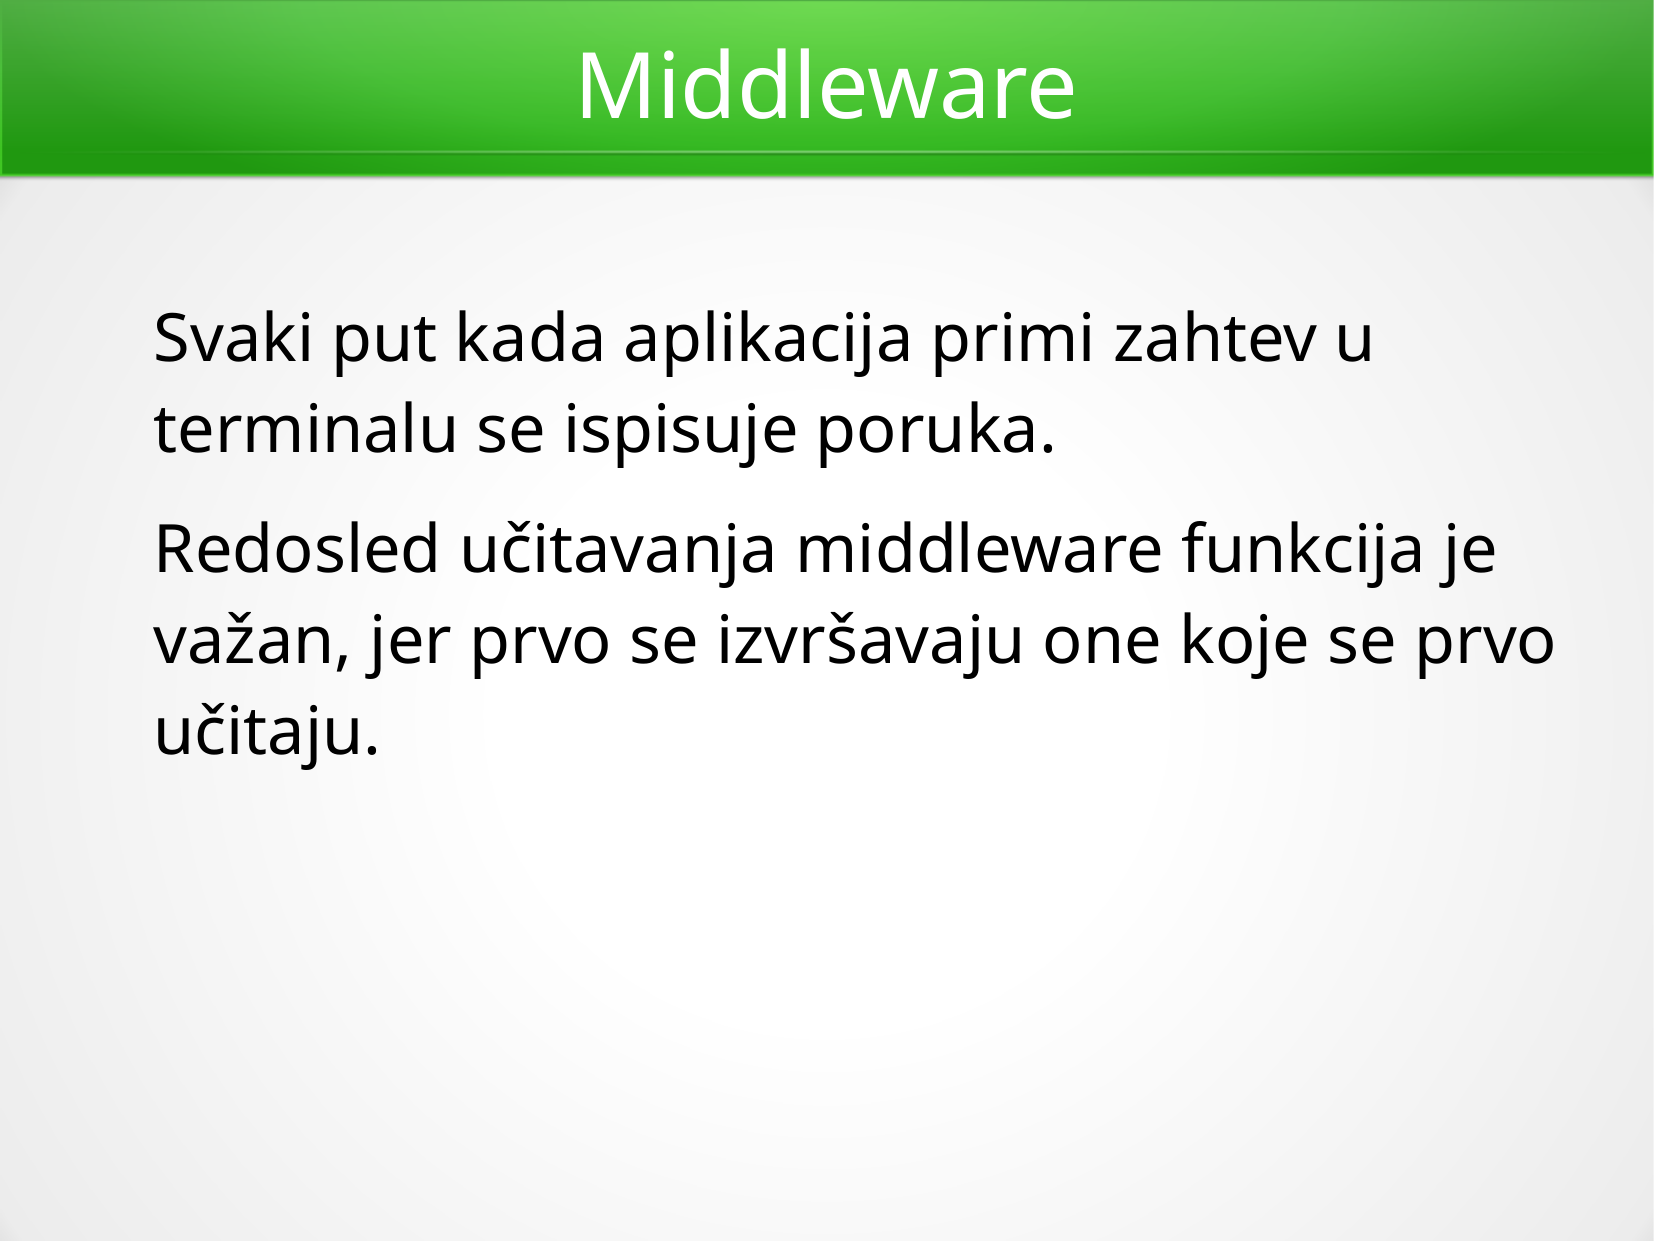

# Middleware
Svaki put kada aplikacija primi zahtev u terminalu se ispisuje poruka.
Redosled učitavanja middleware funkcija je važan, jer prvo se izvršavaju one koje se prvo učitaju.